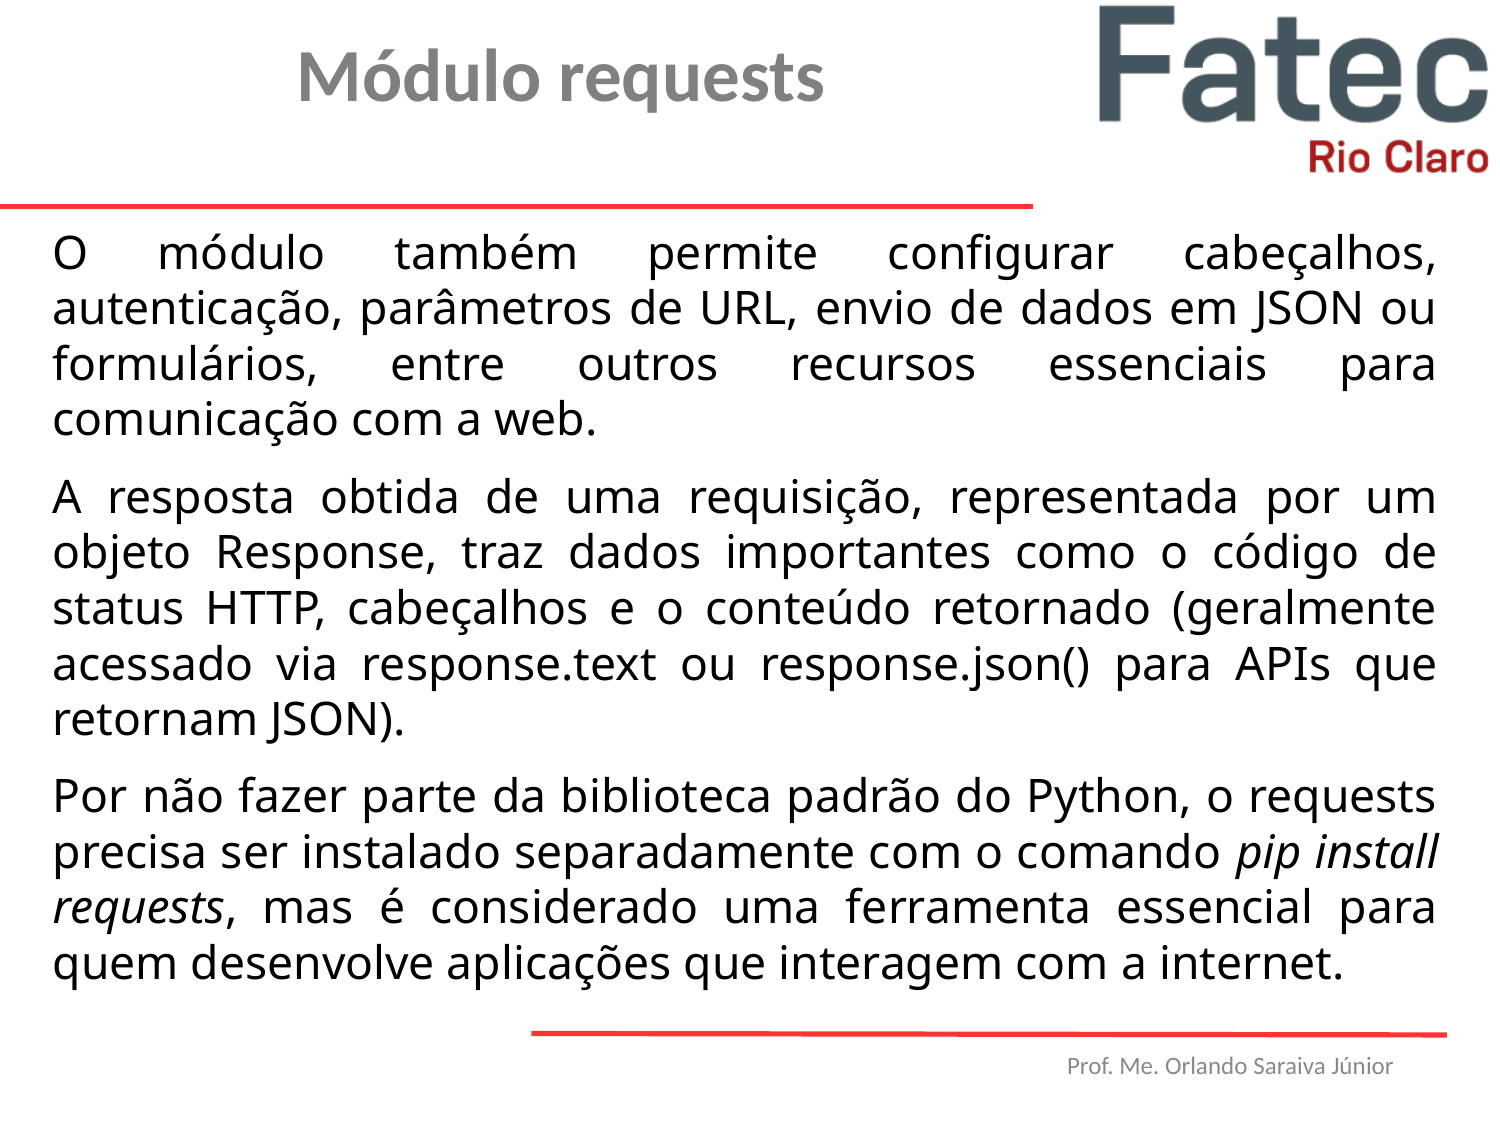

Módulo requests
# O módulo também permite configurar cabeçalhos, autenticação, parâmetros de URL, envio de dados em JSON ou formulários, entre outros recursos essenciais para comunicação com a web.
A resposta obtida de uma requisição, representada por um objeto Response, traz dados importantes como o código de status HTTP, cabeçalhos e o conteúdo retornado (geralmente acessado via response.text ou response.json() para APIs que retornam JSON).
Por não fazer parte da biblioteca padrão do Python, o requests precisa ser instalado separadamente com o comando pip install requests, mas é considerado uma ferramenta essencial para quem desenvolve aplicações que interagem com a internet.